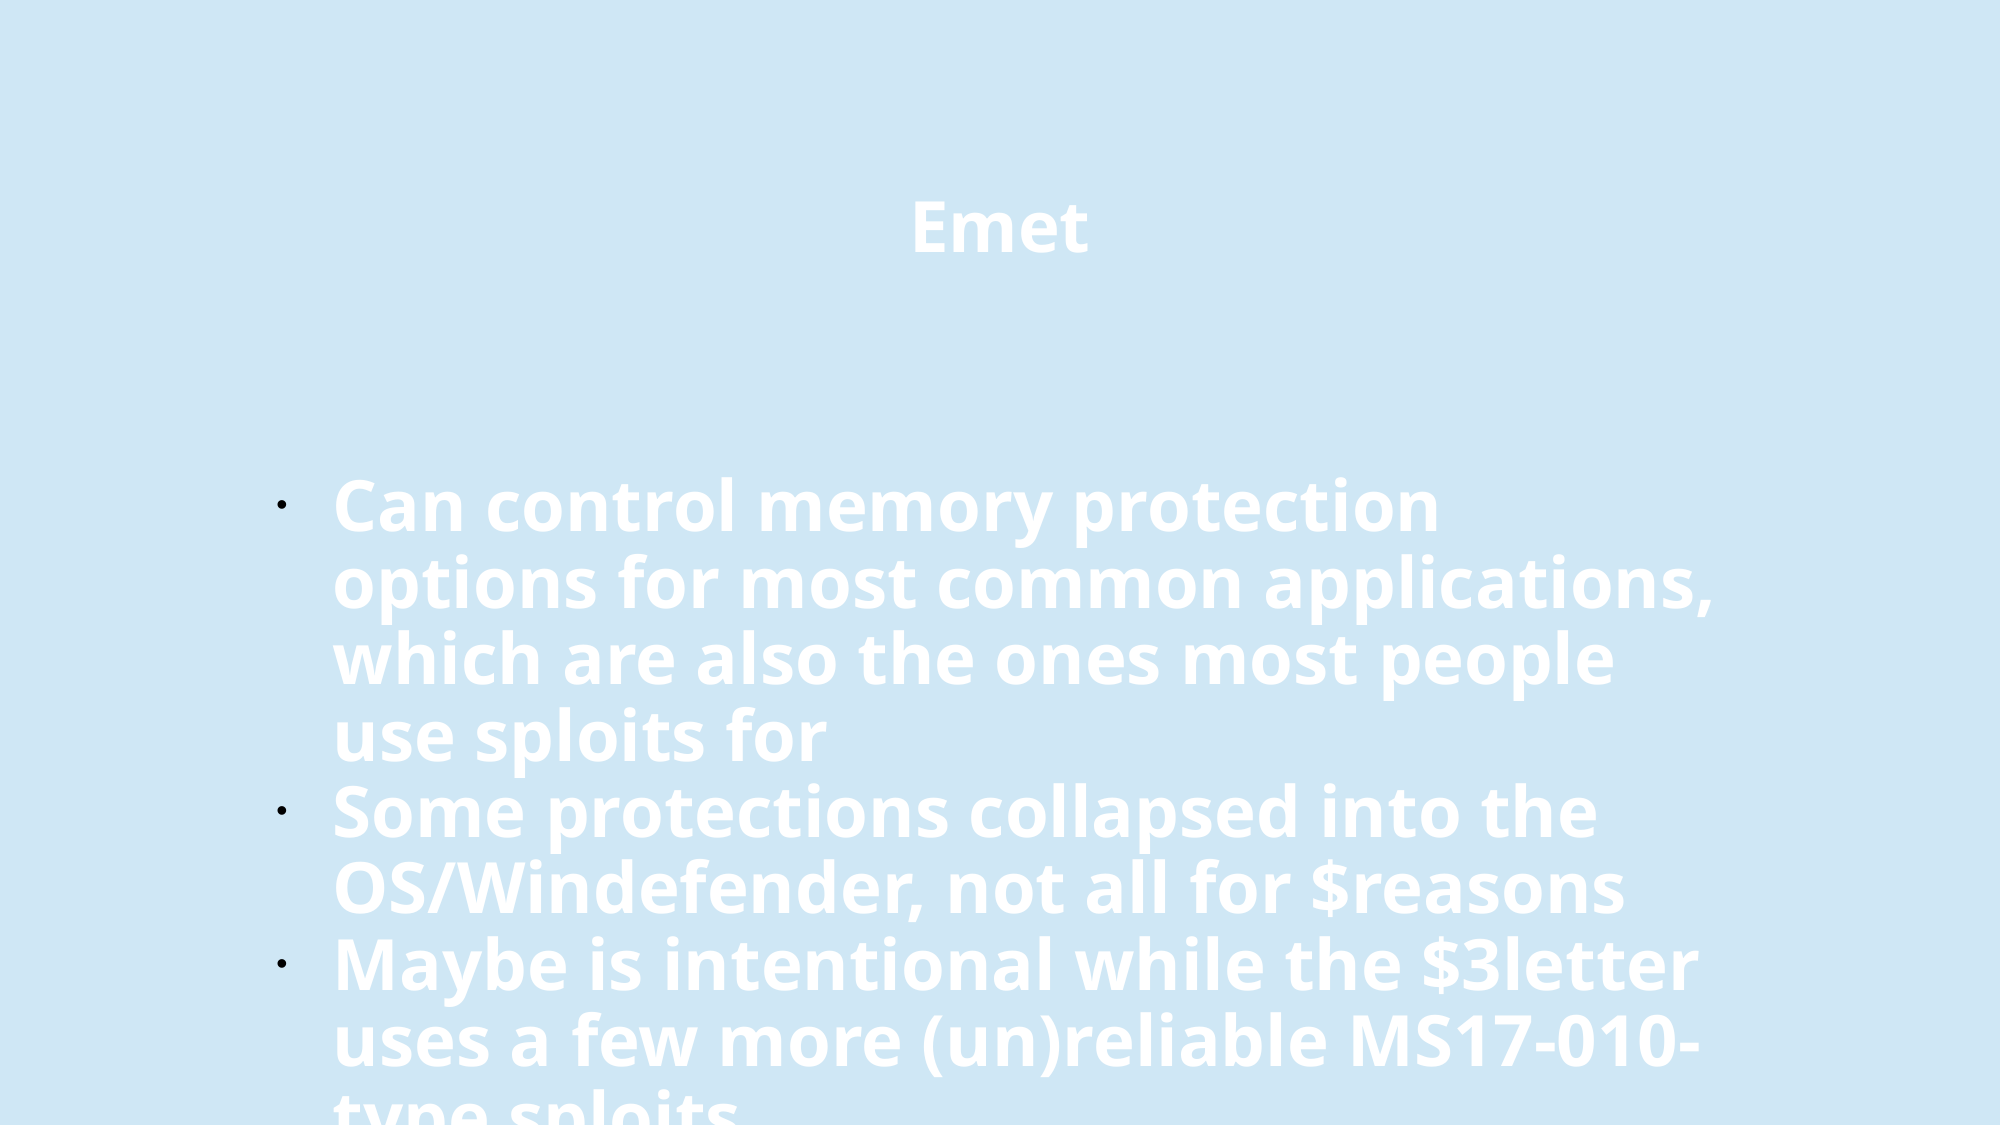

# Emet
Can control memory protection options for most common applications, which are also the ones most people use sploits for
Some protections collapsed into the OS/Windefender, not all for $reasons
Maybe is intentional while the $3letter uses a few more (un)reliable MS17-010-type sploits